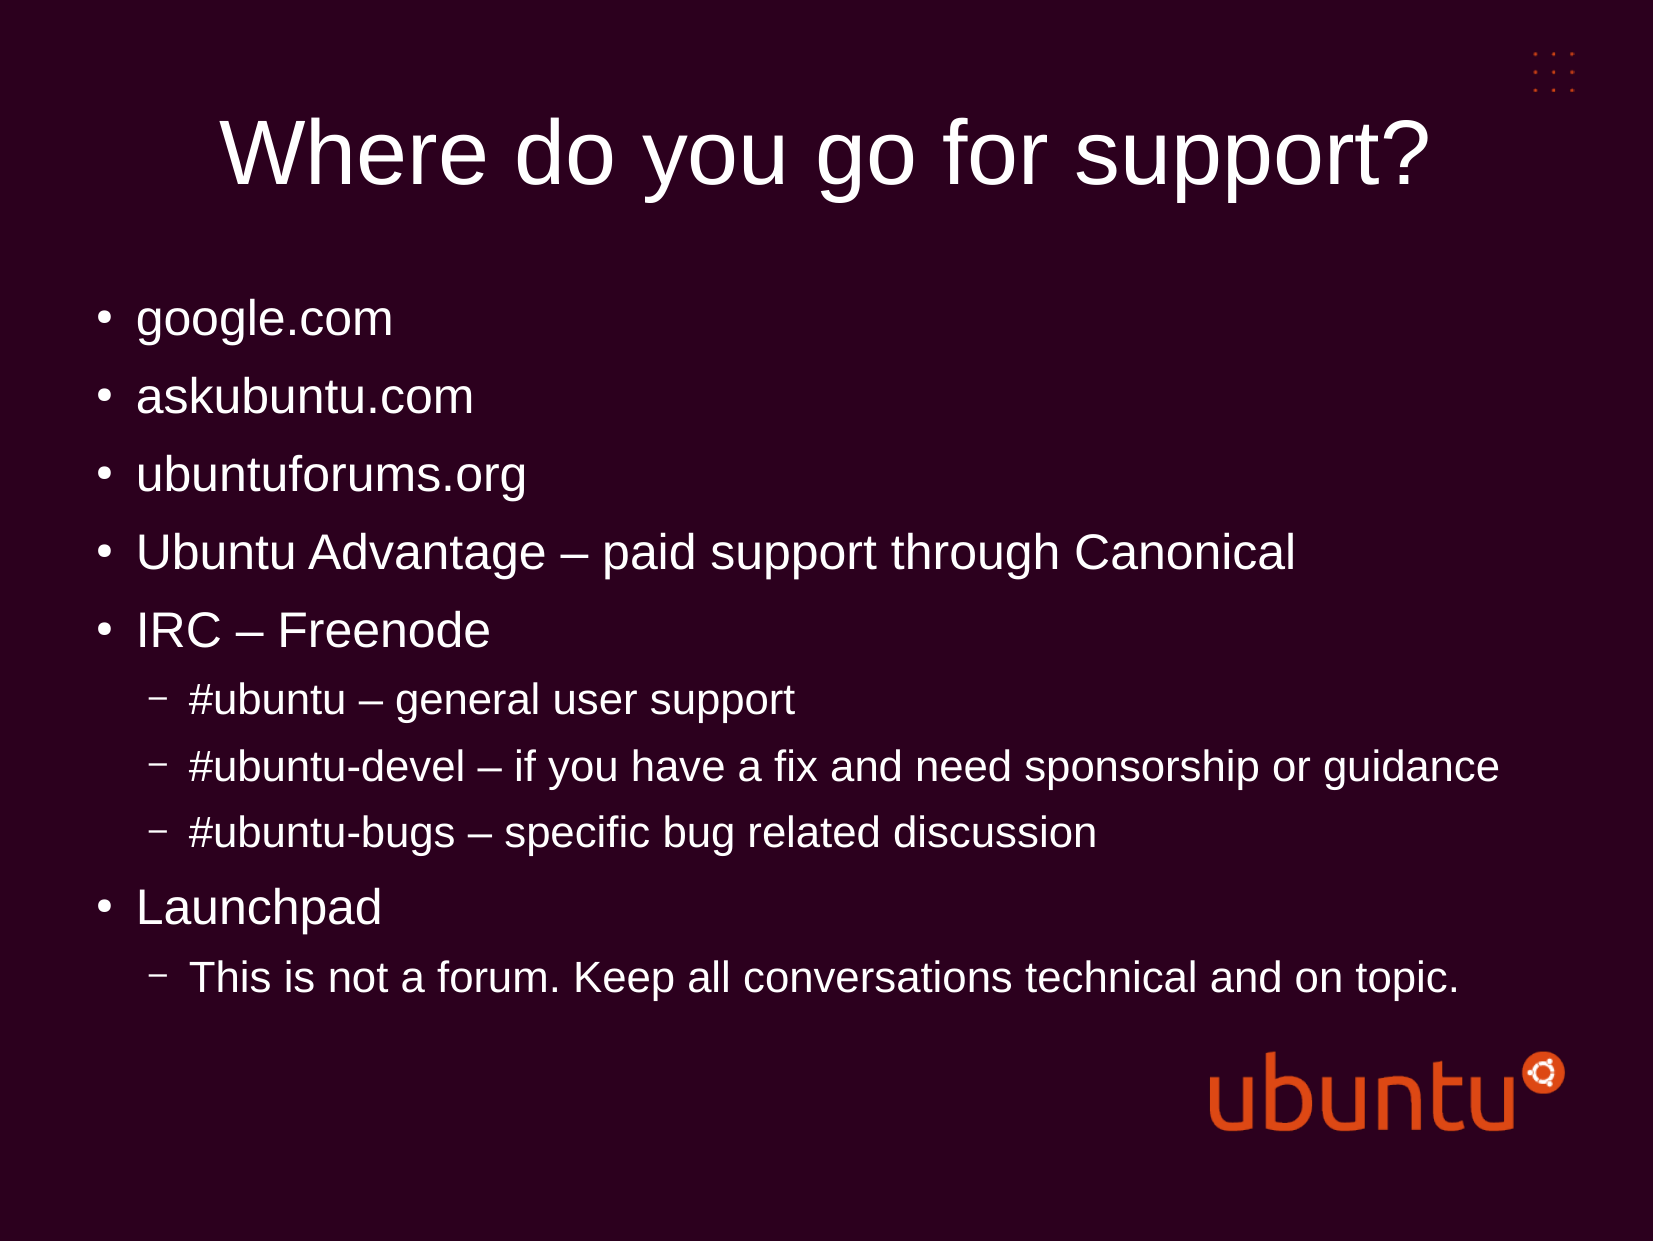

# Where do you go for support?
google.com
askubuntu.com
ubuntuforums.org
Ubuntu Advantage – paid support through Canonical
IRC – Freenode
#ubuntu – general user support
#ubuntu-devel – if you have a fix and need sponsorship or guidance
#ubuntu-bugs – specific bug related discussion
Launchpad
This is not a forum. Keep all conversations technical and on topic.